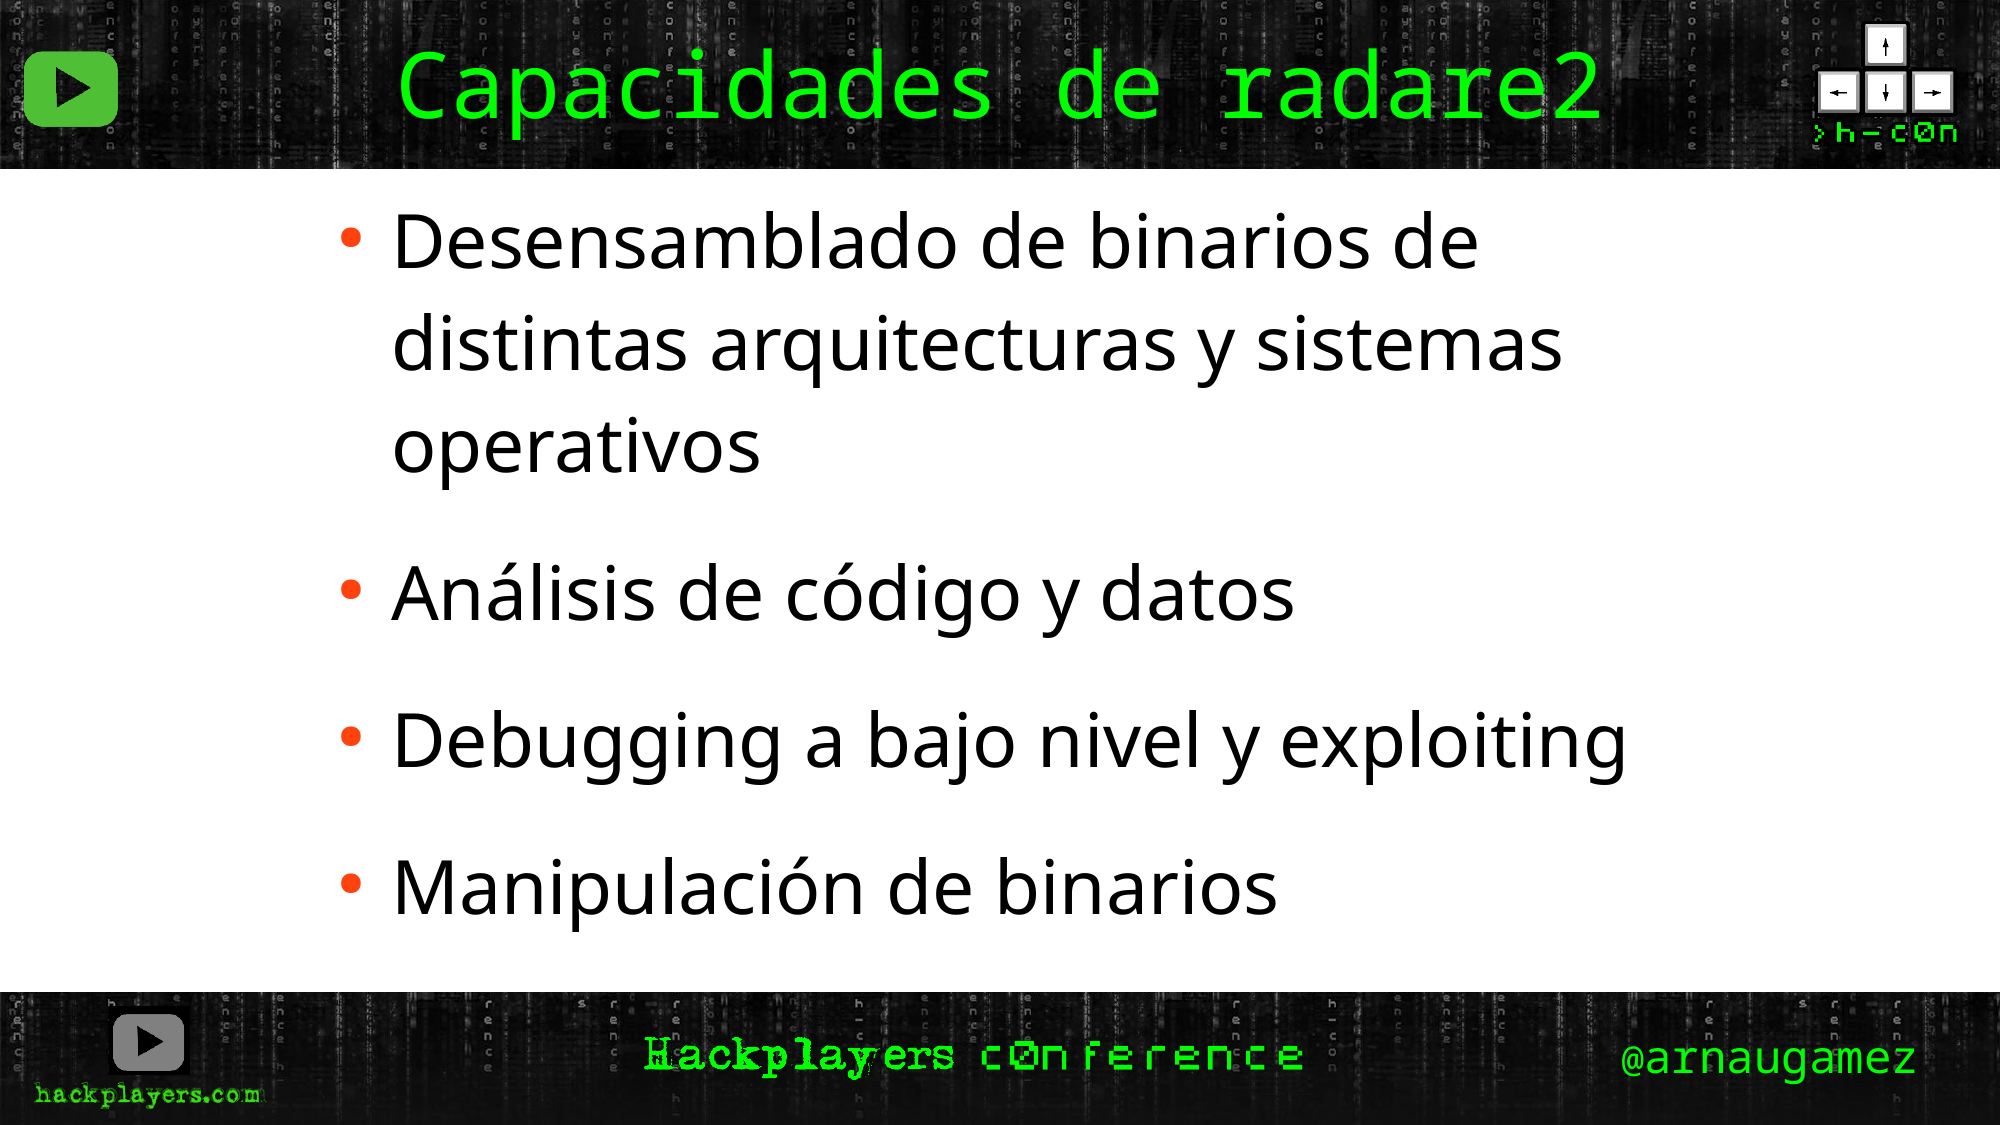

# Capacidades de radare2
Desensamblado de binarios de distintas arquitecturas y sistemas operativos
Análisis de código y datos
Debugging a bajo nivel y exploiting
Manipulación de binarios